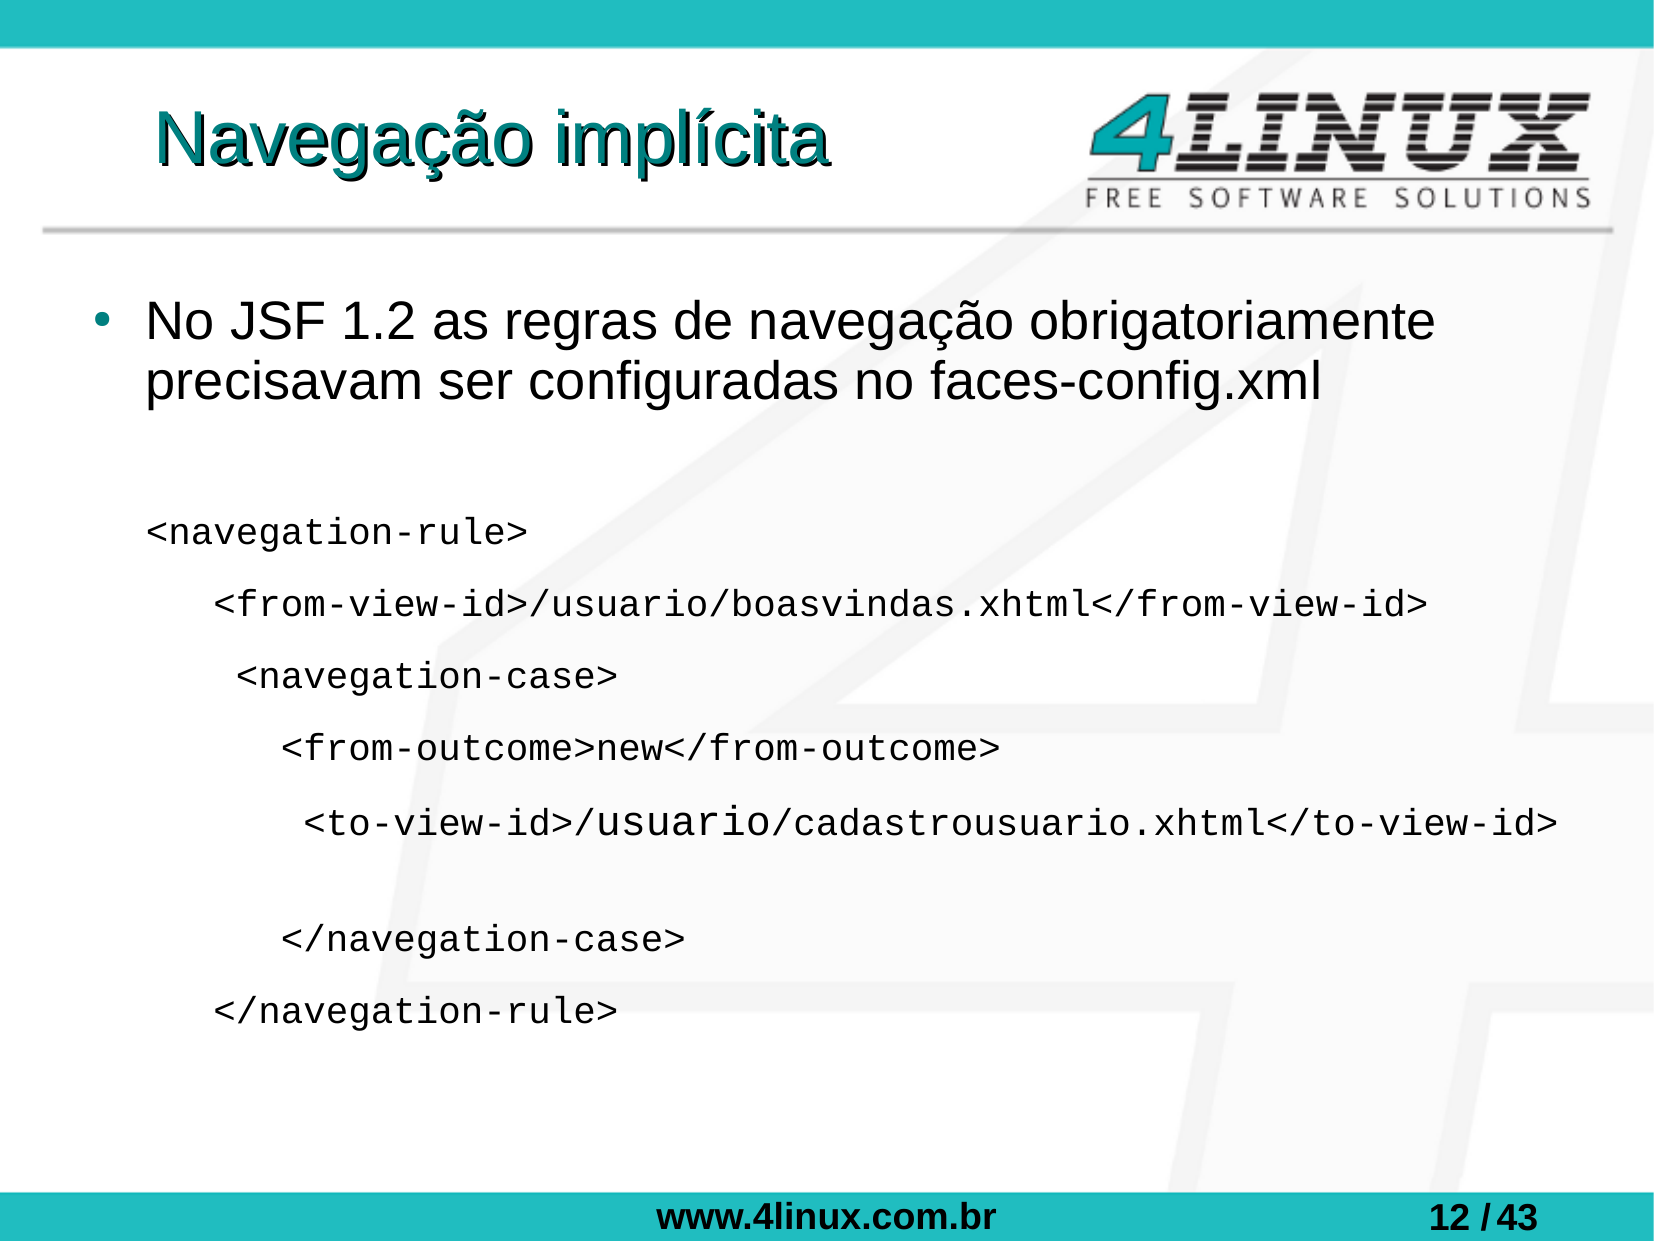

# Navegação implícita
No JSF 1.2 as regras de navegação obrigatoriamente precisavam ser configuradas no faces-config.xml
<navegation-rule>
 <from-view-id>/usuario/boasvindas.xhtml</from-view-id>
 <navegation-case>
 <from-outcome>new</from-outcome>
 <to-view-id>/usuario/cadastrousuario.xhtml</to-view-id>
 </navegation-case>
 </navegation-rule>